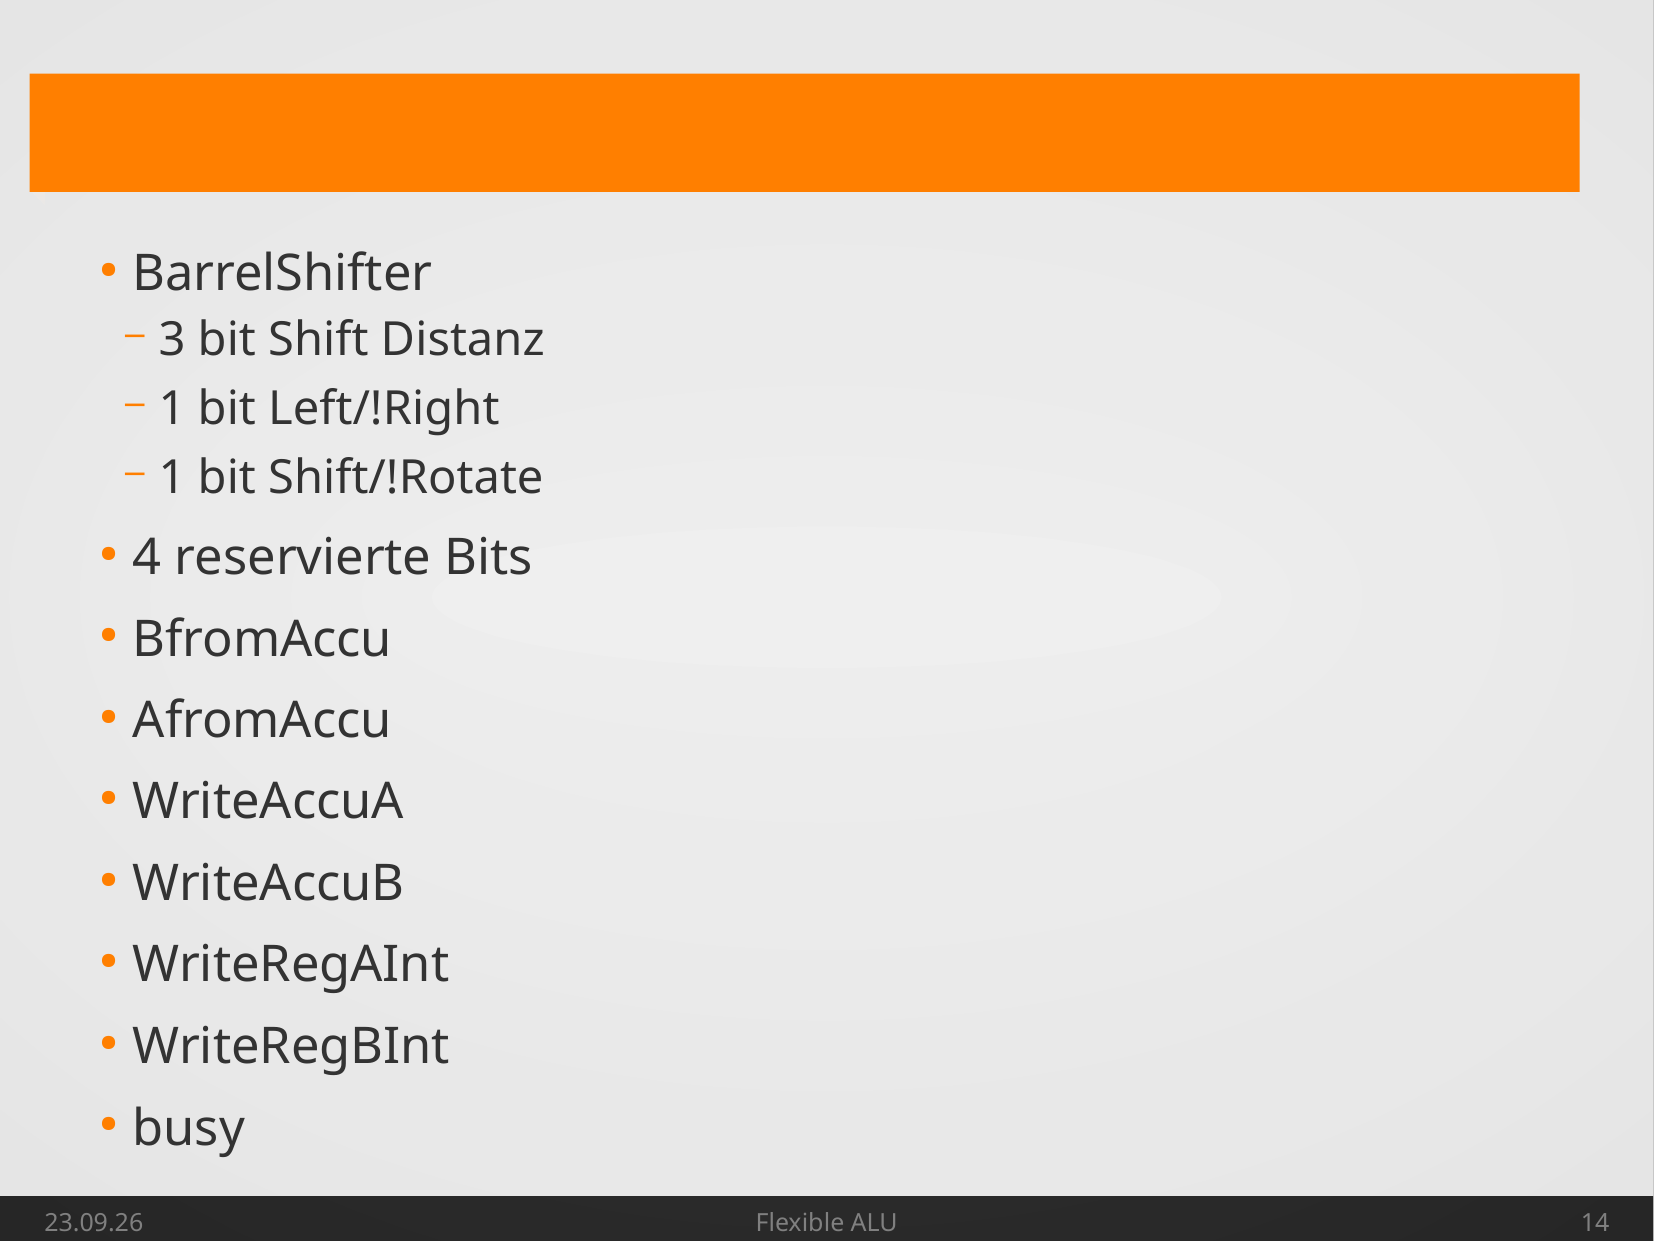

#
BarrelShifter
3 bit Shift Distanz
1 bit Left/!Right
1 bit Shift/!Rotate
4 reservierte Bits
BfromAccu
AfromAccu
WriteAccuA
WriteAccuB
WriteRegAInt
WriteRegBInt
busy
Flexible ALU
14